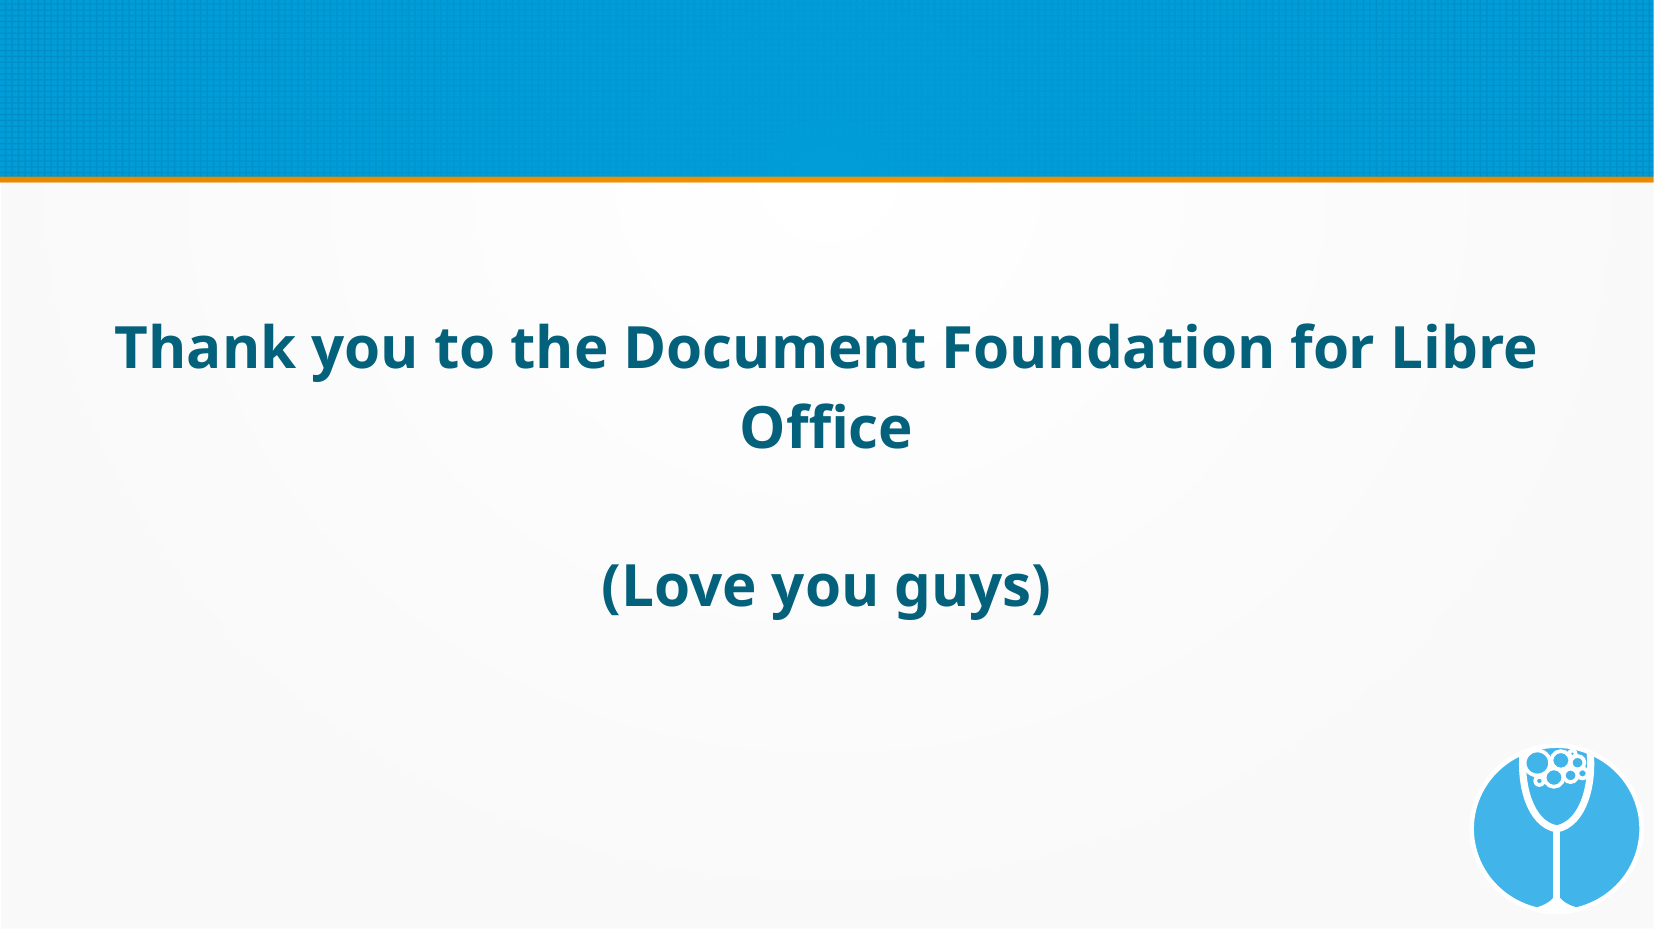

# Thank you to the Document Foundation for Libre Office
(Love you guys)